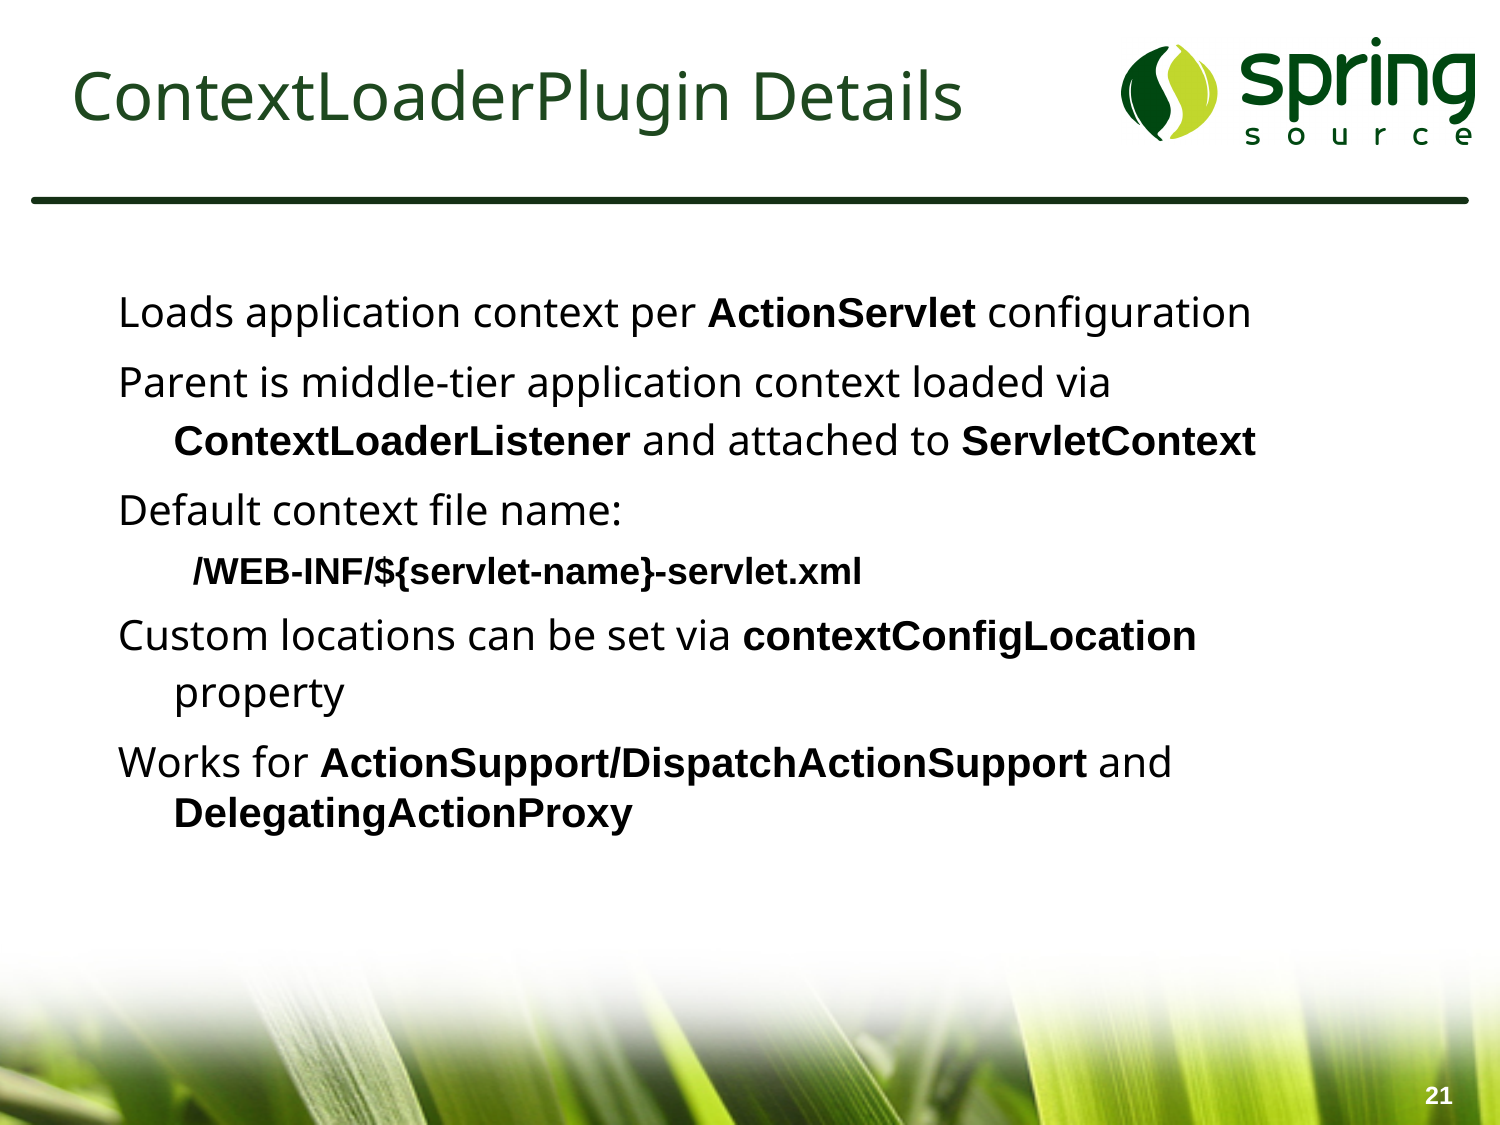

# ContextLoaderPlugin Details
Loads application context per ActionServlet configuration
Parent is middle-tier application context loaded via ContextLoaderListener and attached to ServletContext
Default context file name:
/WEB-INF/${servlet-name}-servlet.xml
Custom locations can be set via contextConfigLocation property
Works for ActionSupport/DispatchActionSupport and DelegatingActionProxy